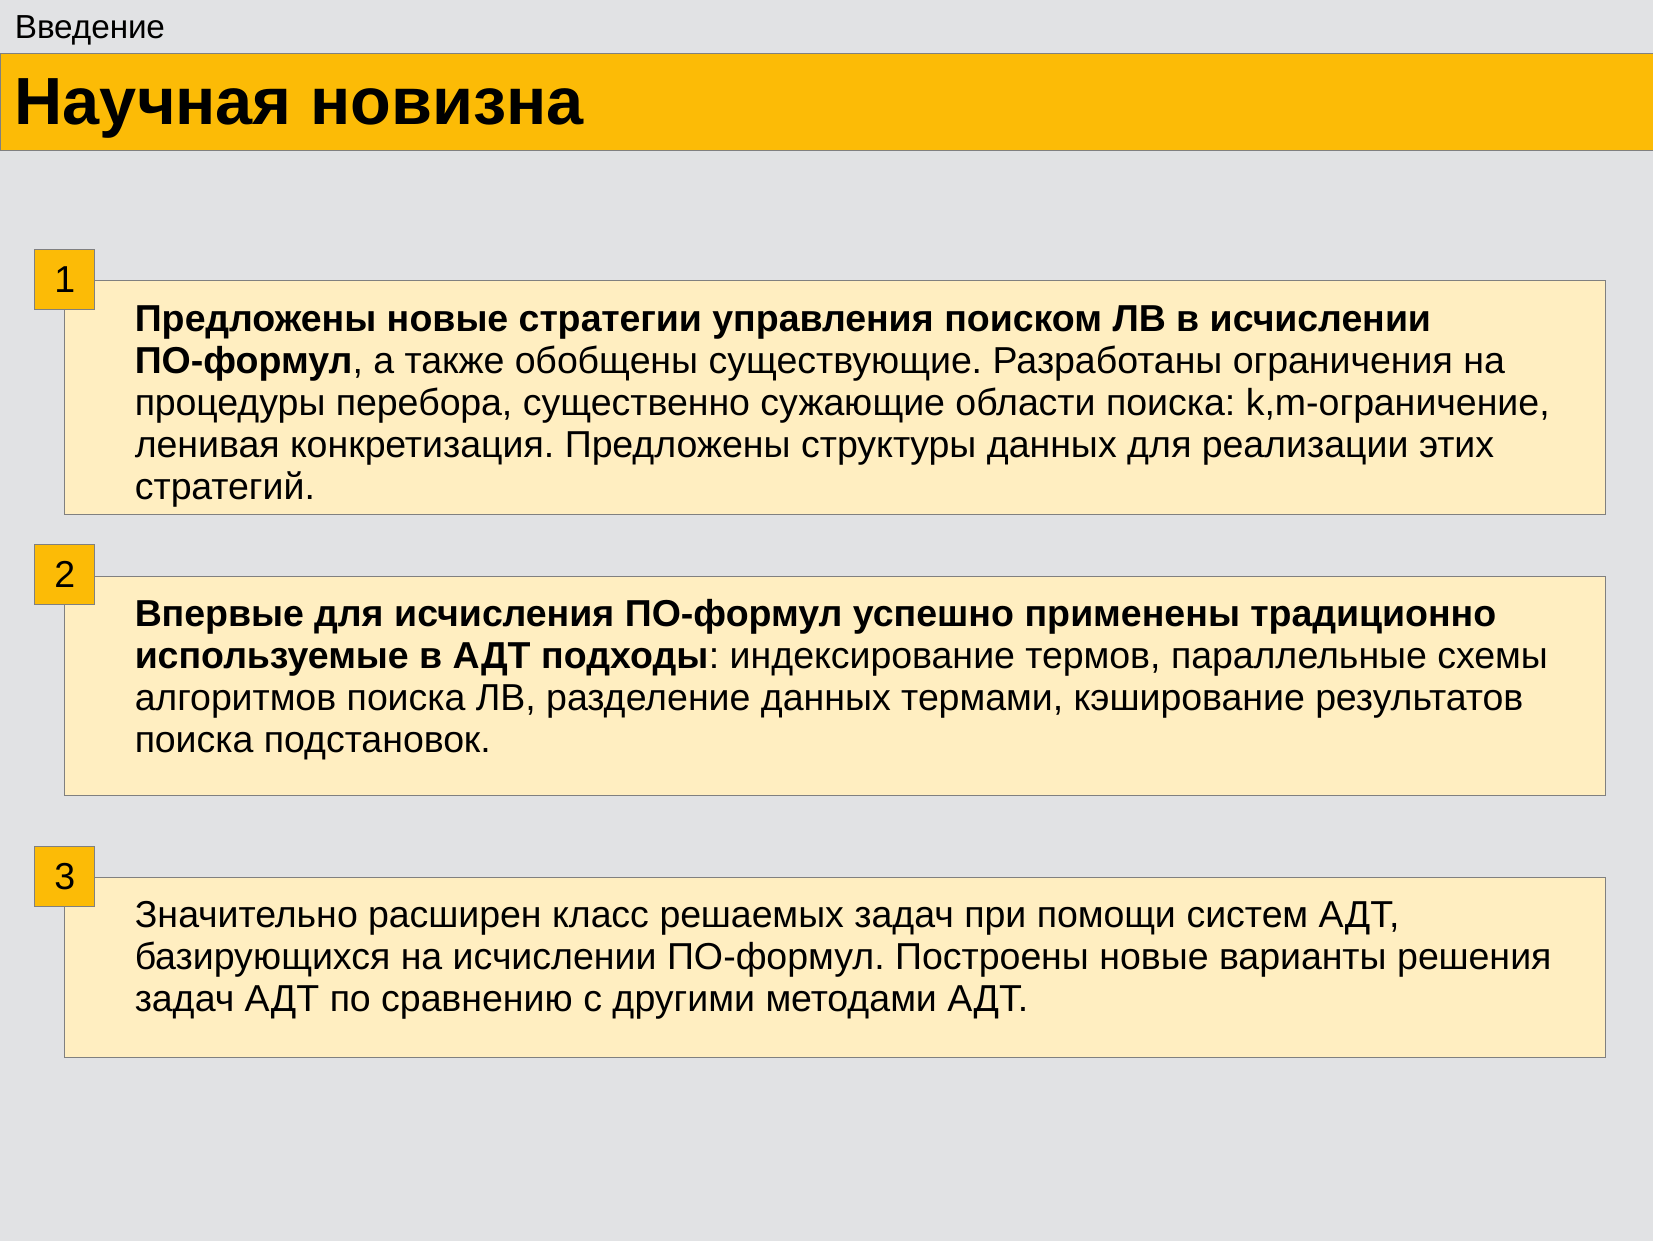

Введение
Научная новизна
1
Предложены новые стратегии управления поиском ЛВ в исчислении
ПО-формул, а также обобщены существующие. Разработаны ограничения на
процедуры перебора, существенно сужающие области поиска: k,m-ограничение,
ленивая конкретизация. Предложены структуры данных для реализации этих
стратегий.
2
Впервые для исчисления ПО-формул успешно применены традиционно
используемые в АДТ подходы: индексирование термов, параллельные схемы
алгоритмов поиска ЛВ, разделение данных термами, кэширование результатов
поиска подстановок.
3
Значительно расширен класс решаемых задач при помощи систем АДТ,
базирующихся на исчислении ПО-формул. Построены новые варианты решения
задач АДТ по сравнению с другими методами АДТ.